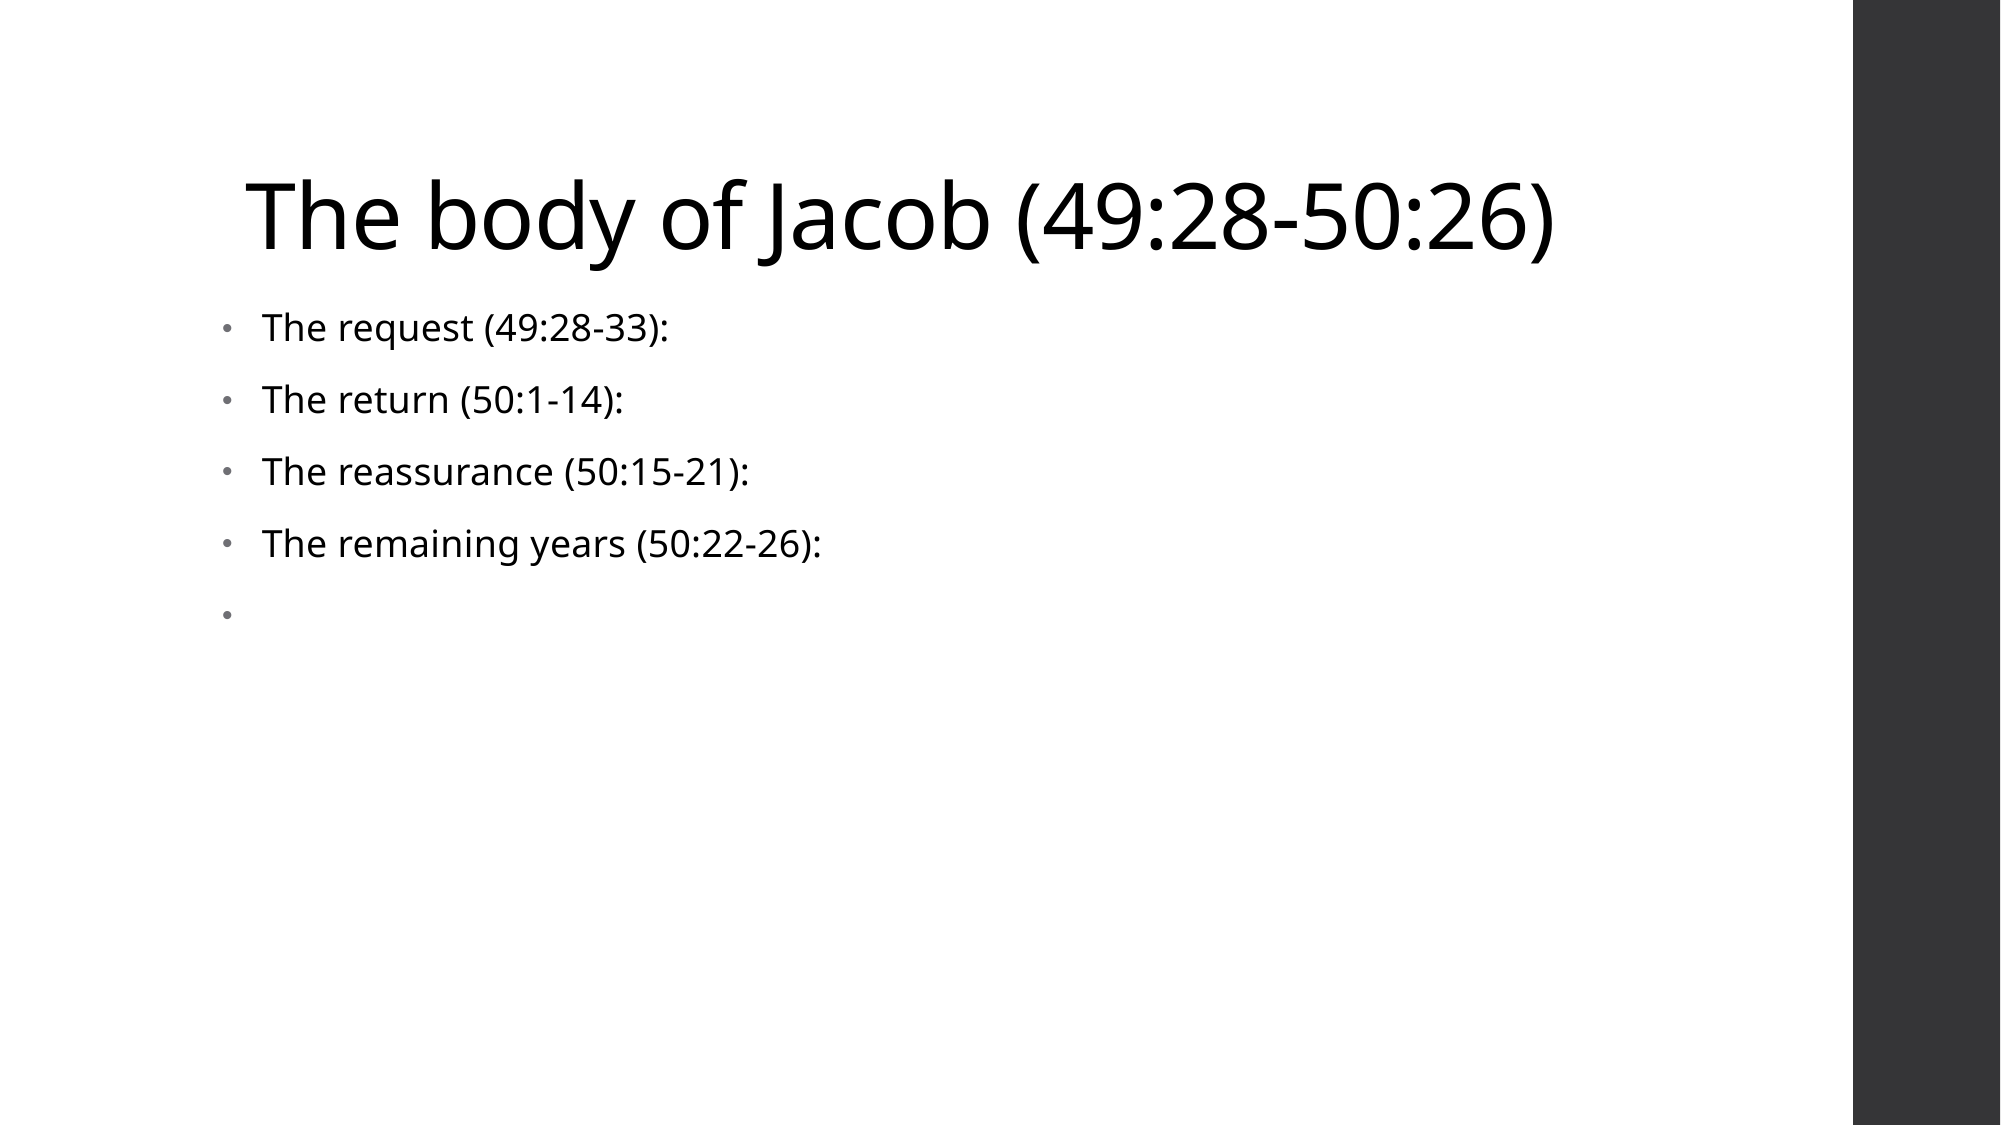

# The body of Jacob (49:28-50:26)
 The request (49:28-33):
 The return (50:1-14):
 The reassurance (50:15-21):
 The remaining years (50:22-26):